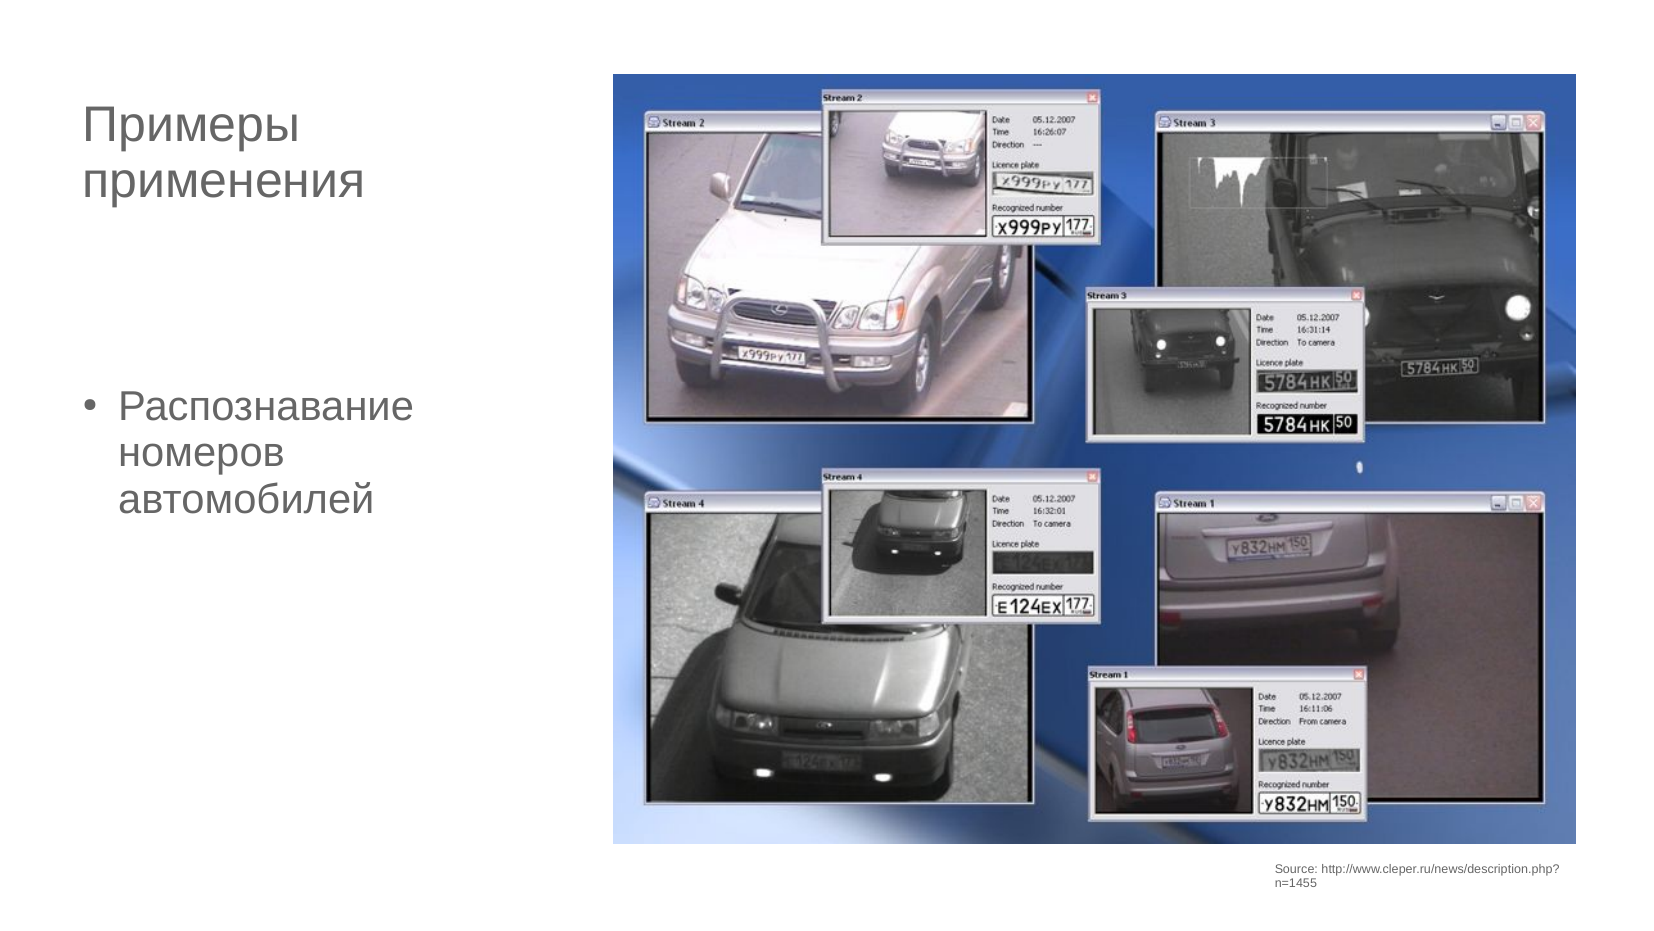

# Примеры применения
Распознавание номеров автомобилей
Source: http://www.cleper.ru/news/description.php?n=1455